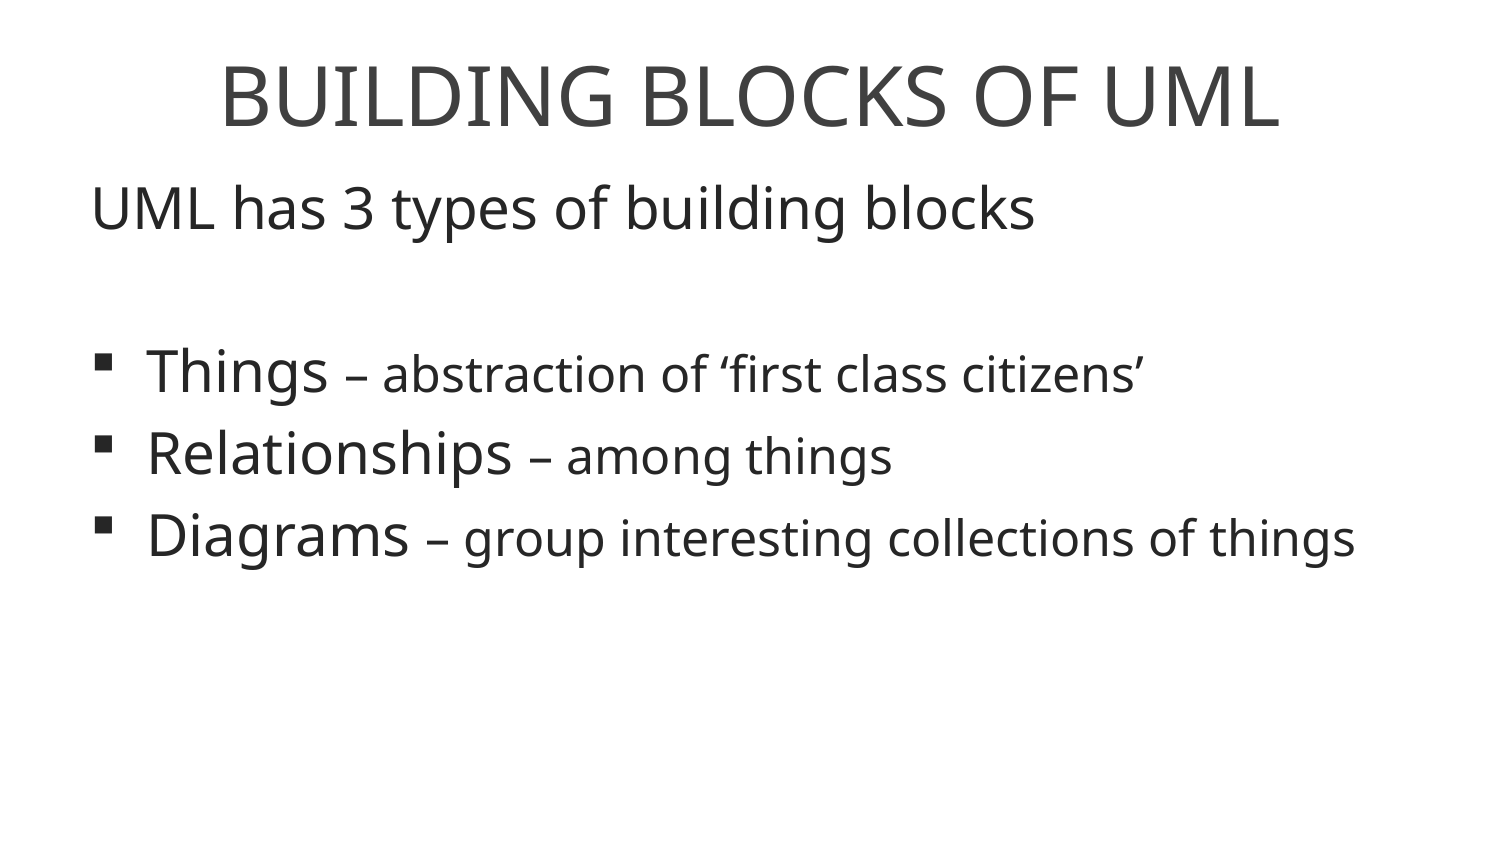

# Building blocks of uml
UML has 3 types of building blocks
Things – abstraction of ‘first class citizens’
Relationships – among things
Diagrams – group interesting collections of things